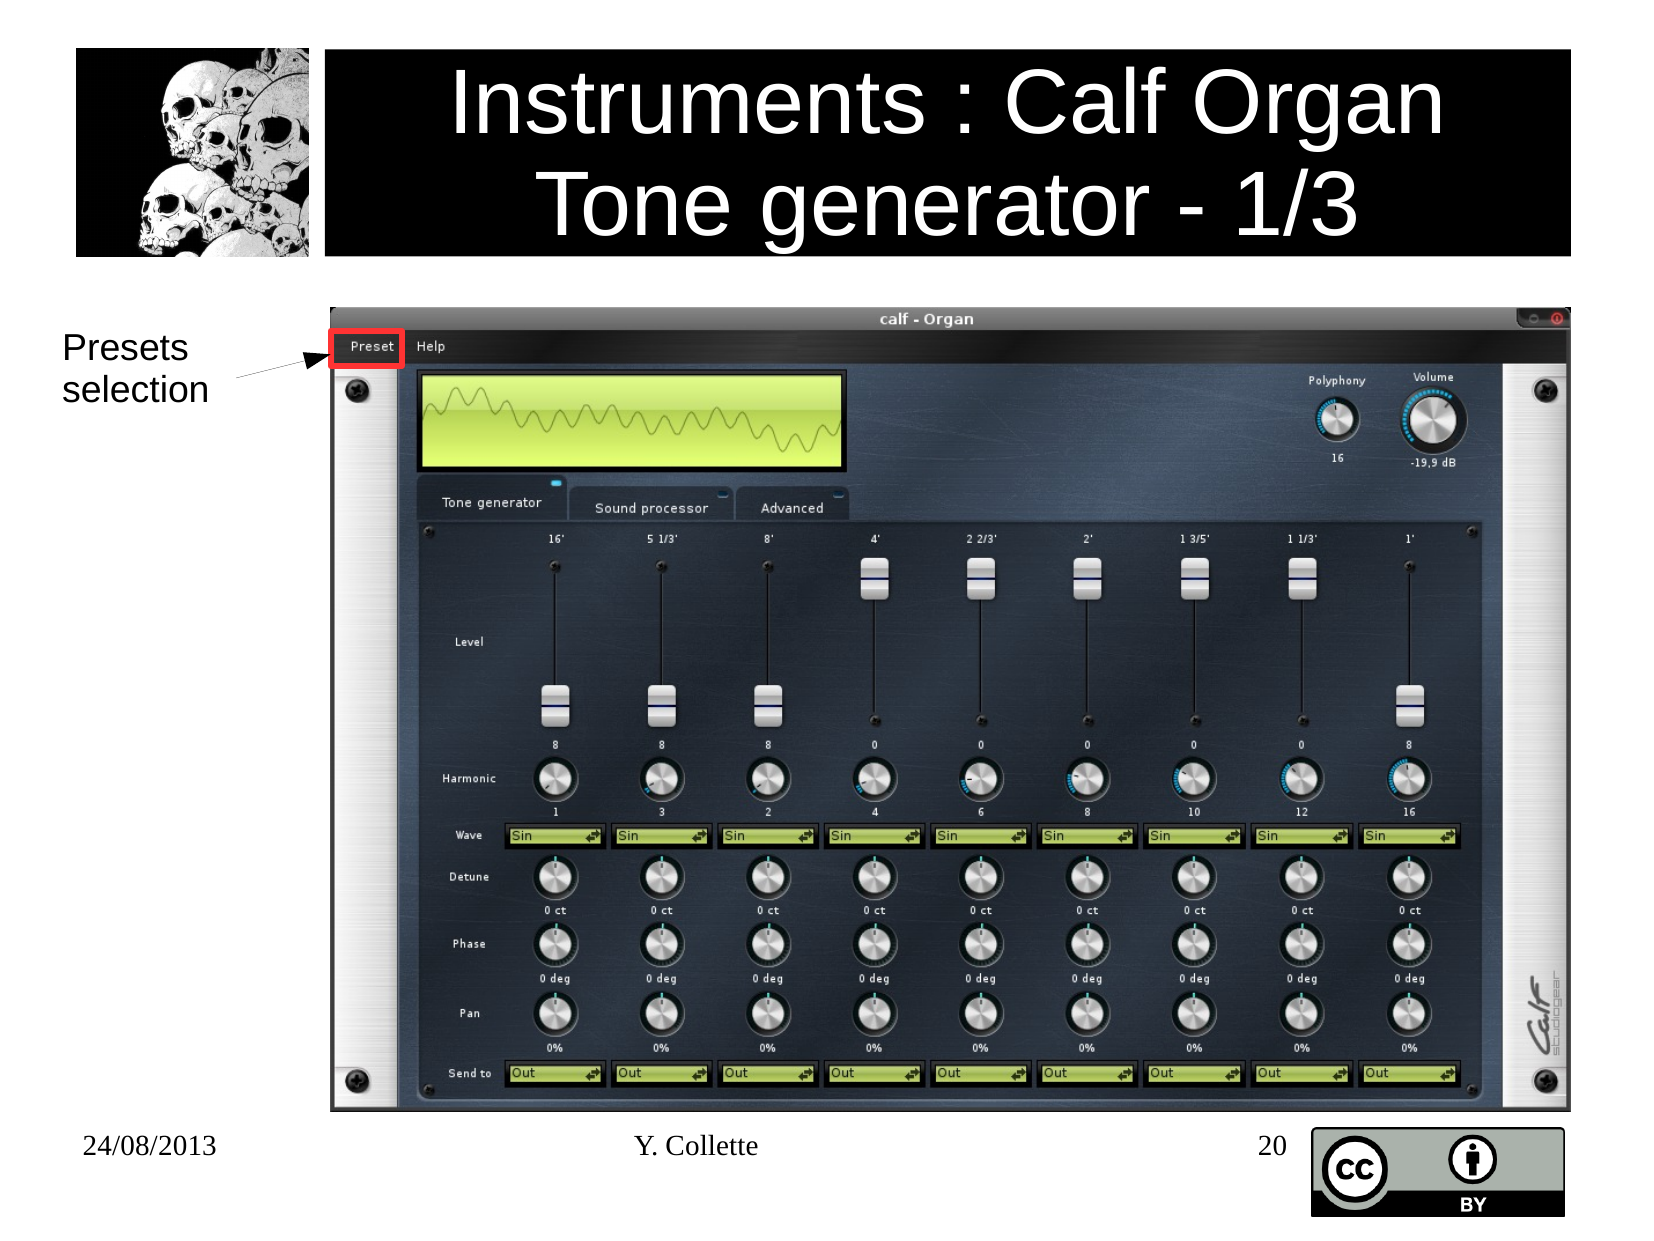

# Instruments : Calf Organ Tone generator - 1/3
Presets selection
Y. Collette
20